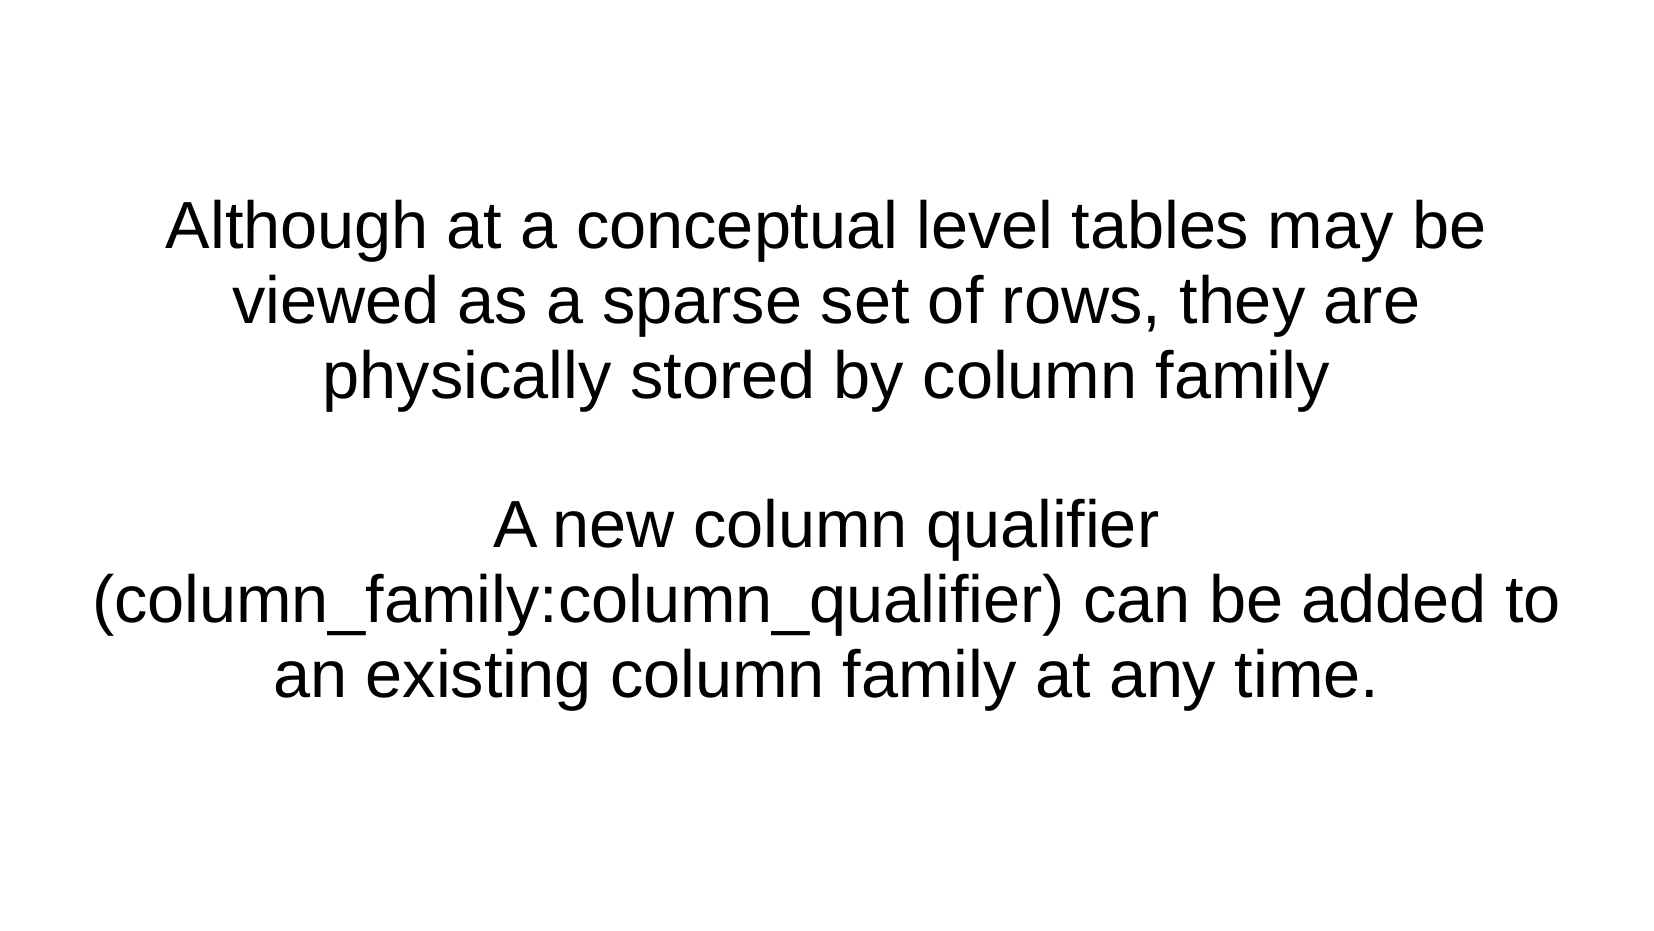

# Although at a conceptual level tables may be viewed as a sparse set of rows, they are physically stored by column family
A new column qualifier (column_family:column_qualifier) can be added to an existing column family at any time.